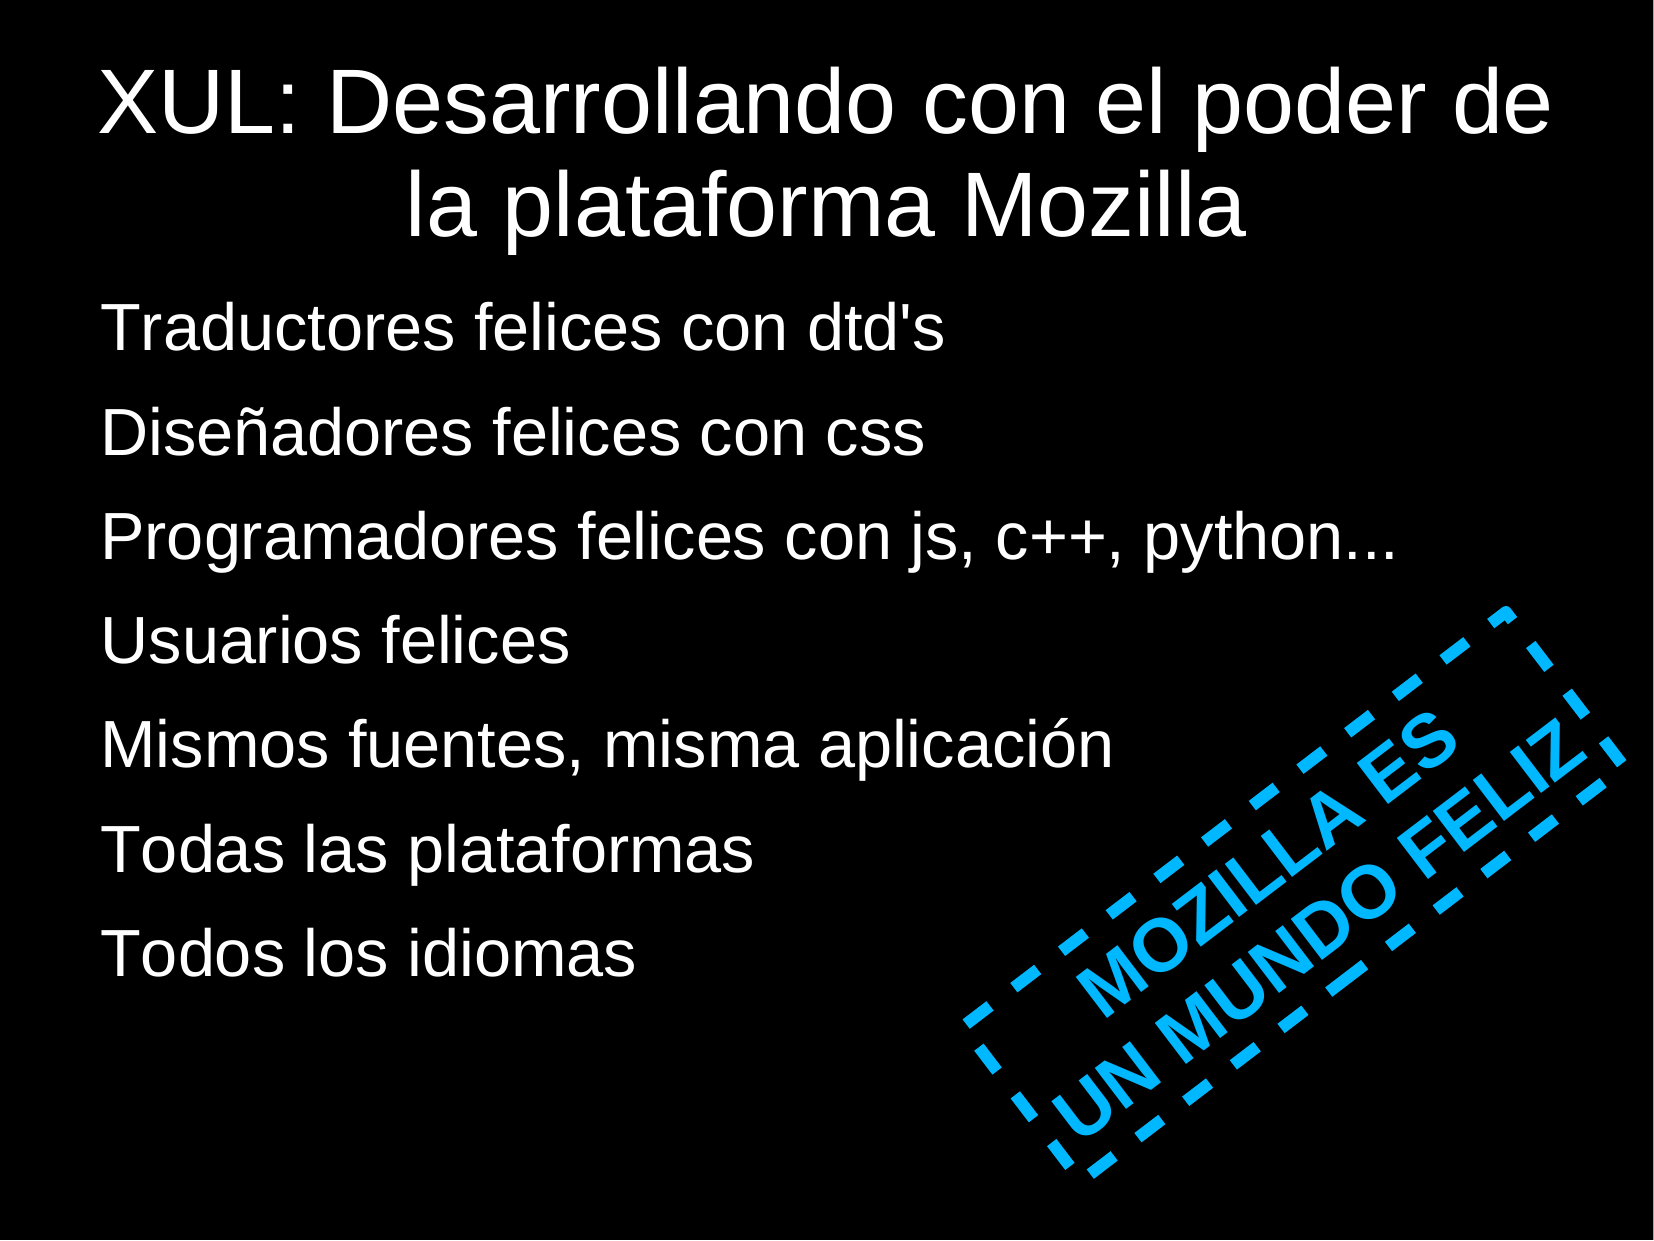

# XUL: Desarrollando con el poder de la plataforma Mozilla
Traductores felices con dtd's
Diseñadores felices con css
Programadores felices con js, c++, python...
Usuarios felices
Mismos fuentes, misma aplicación
Todas las plataformas
Todos los idiomas
MOZILLA ES
UN MUNDO FELIZ